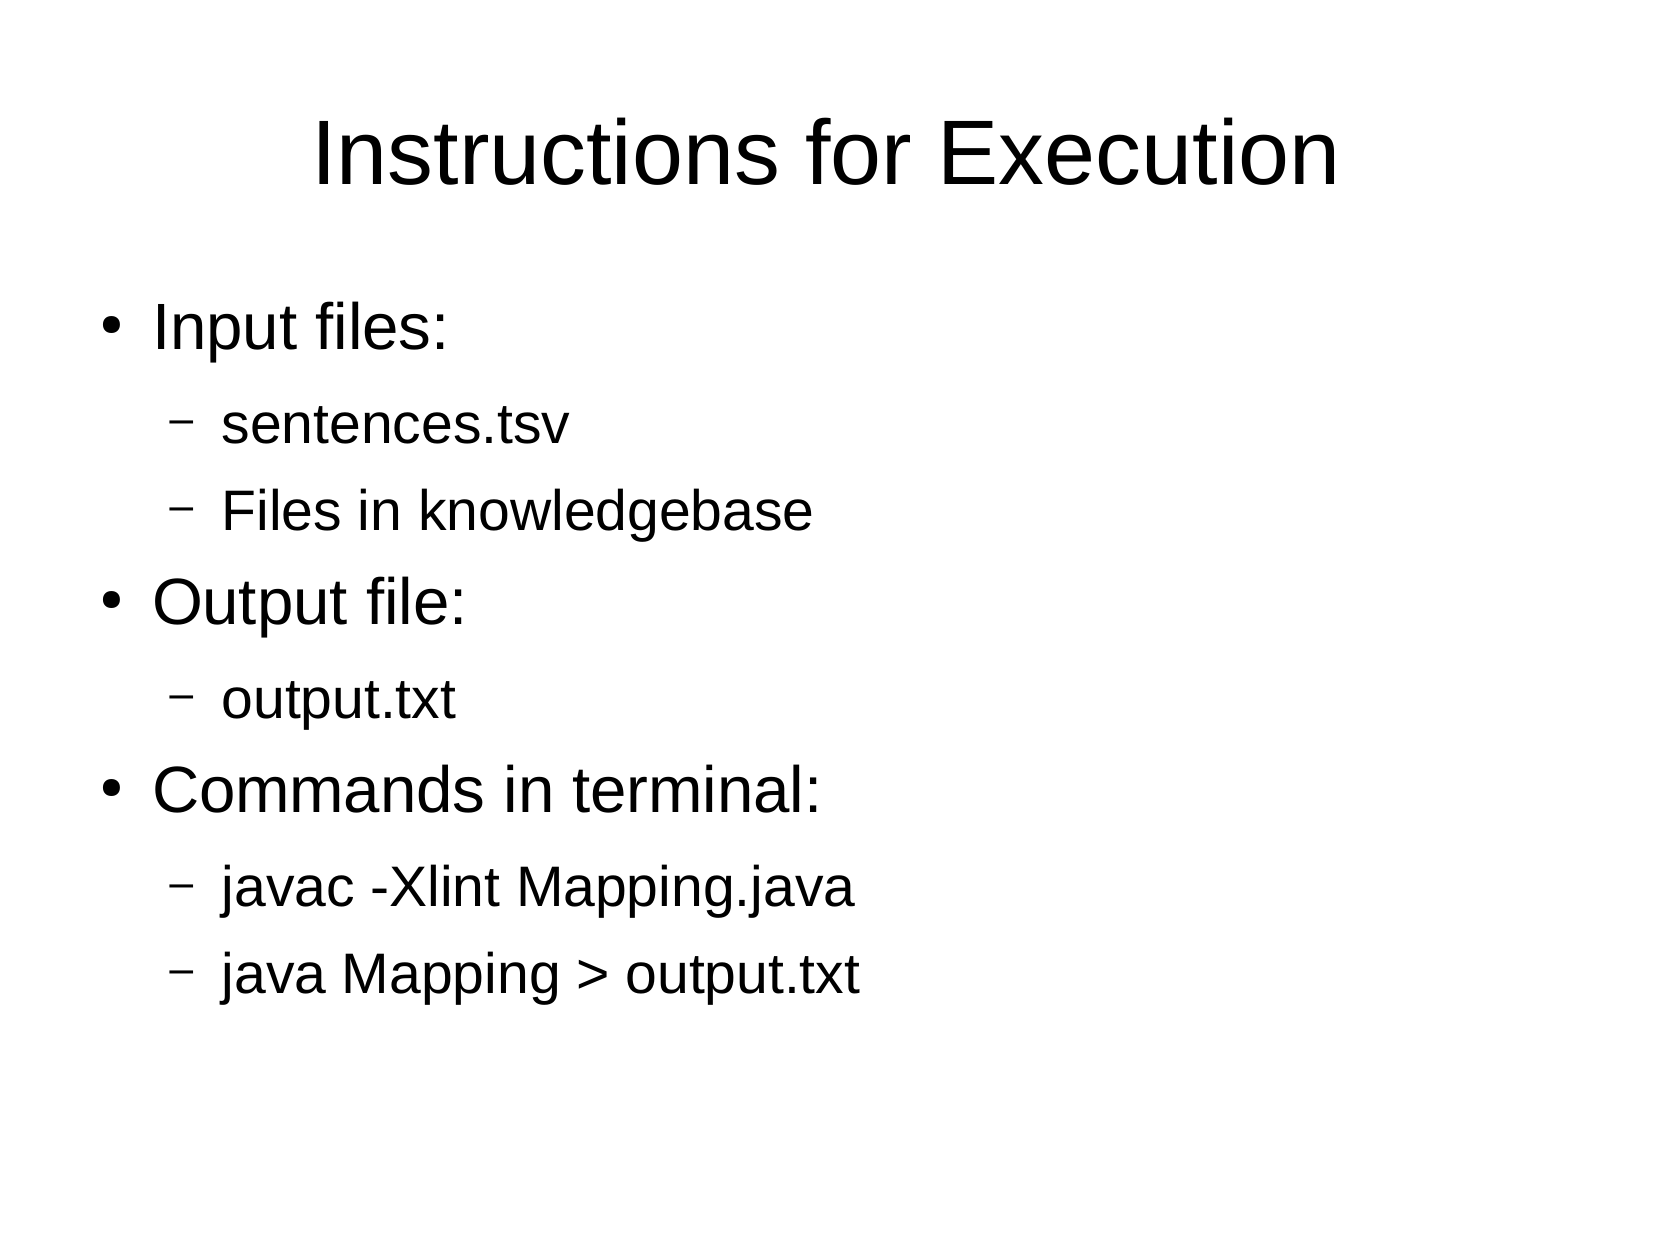

# Instructions for Execution
Input files:
sentences.tsv
Files in knowledgebase
Output file:
output.txt
Commands in terminal:
javac -Xlint Mapping.java
java Mapping > output.txt